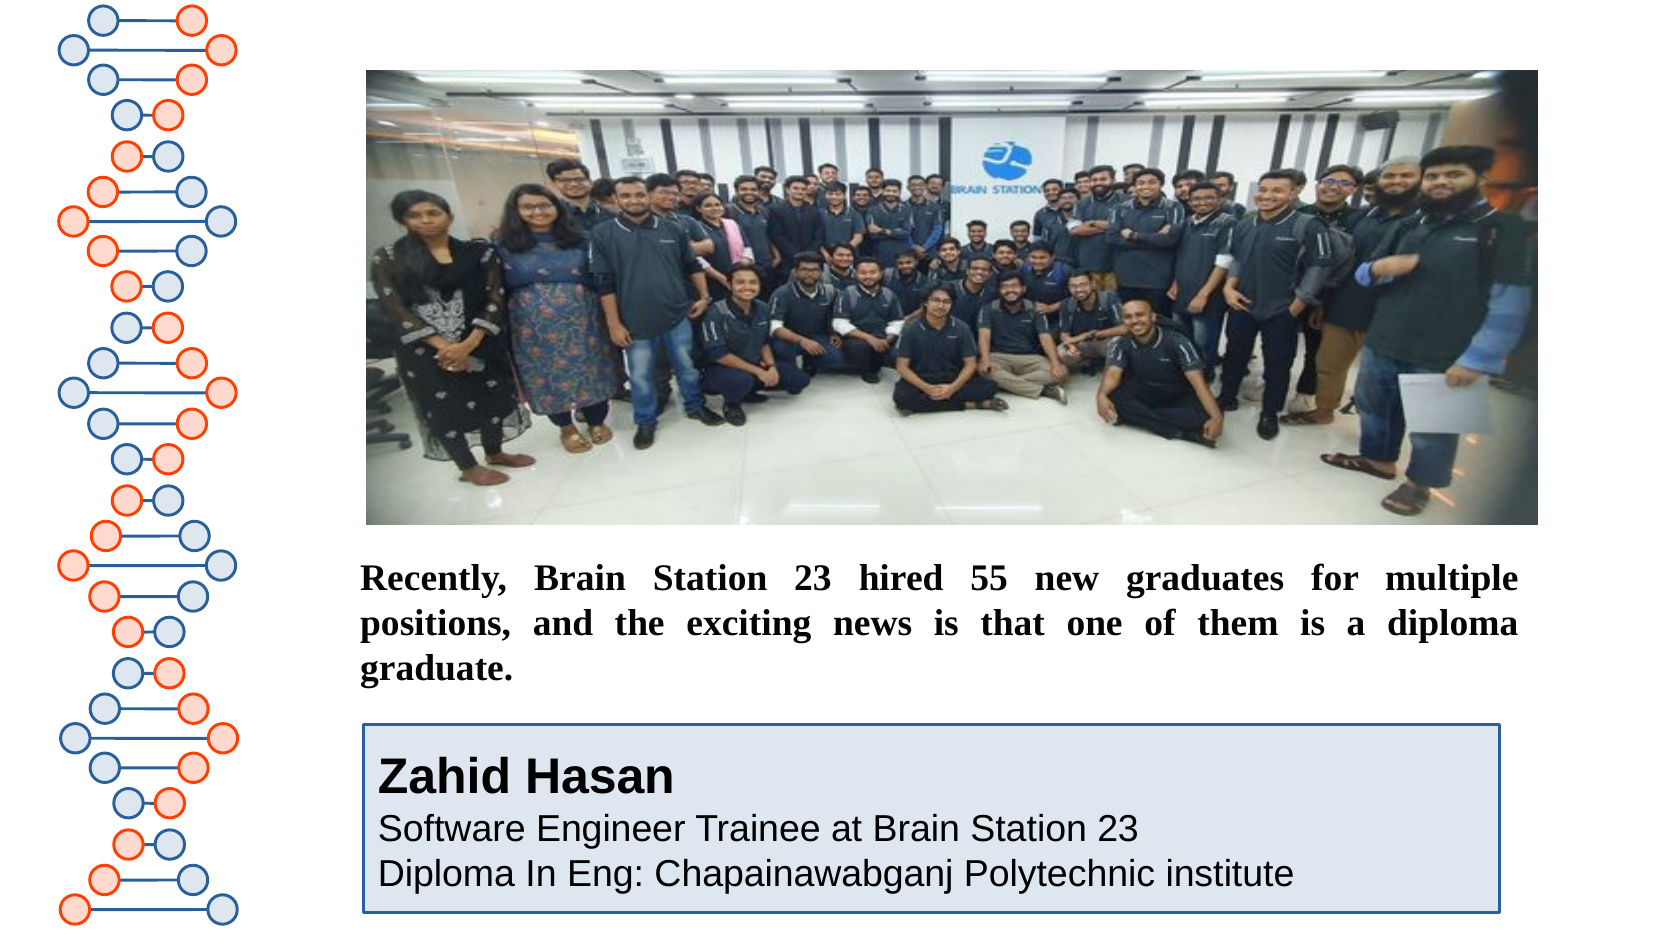

Recently, Brain Station 23 hired 55 new graduates for multiple positions, and the exciting news is that one of them is a diploma graduate.
Zahid Hasan
Software Engineer Trainee at Brain Station 23
Diploma In Eng: Chapainawabganj Polytechnic institute